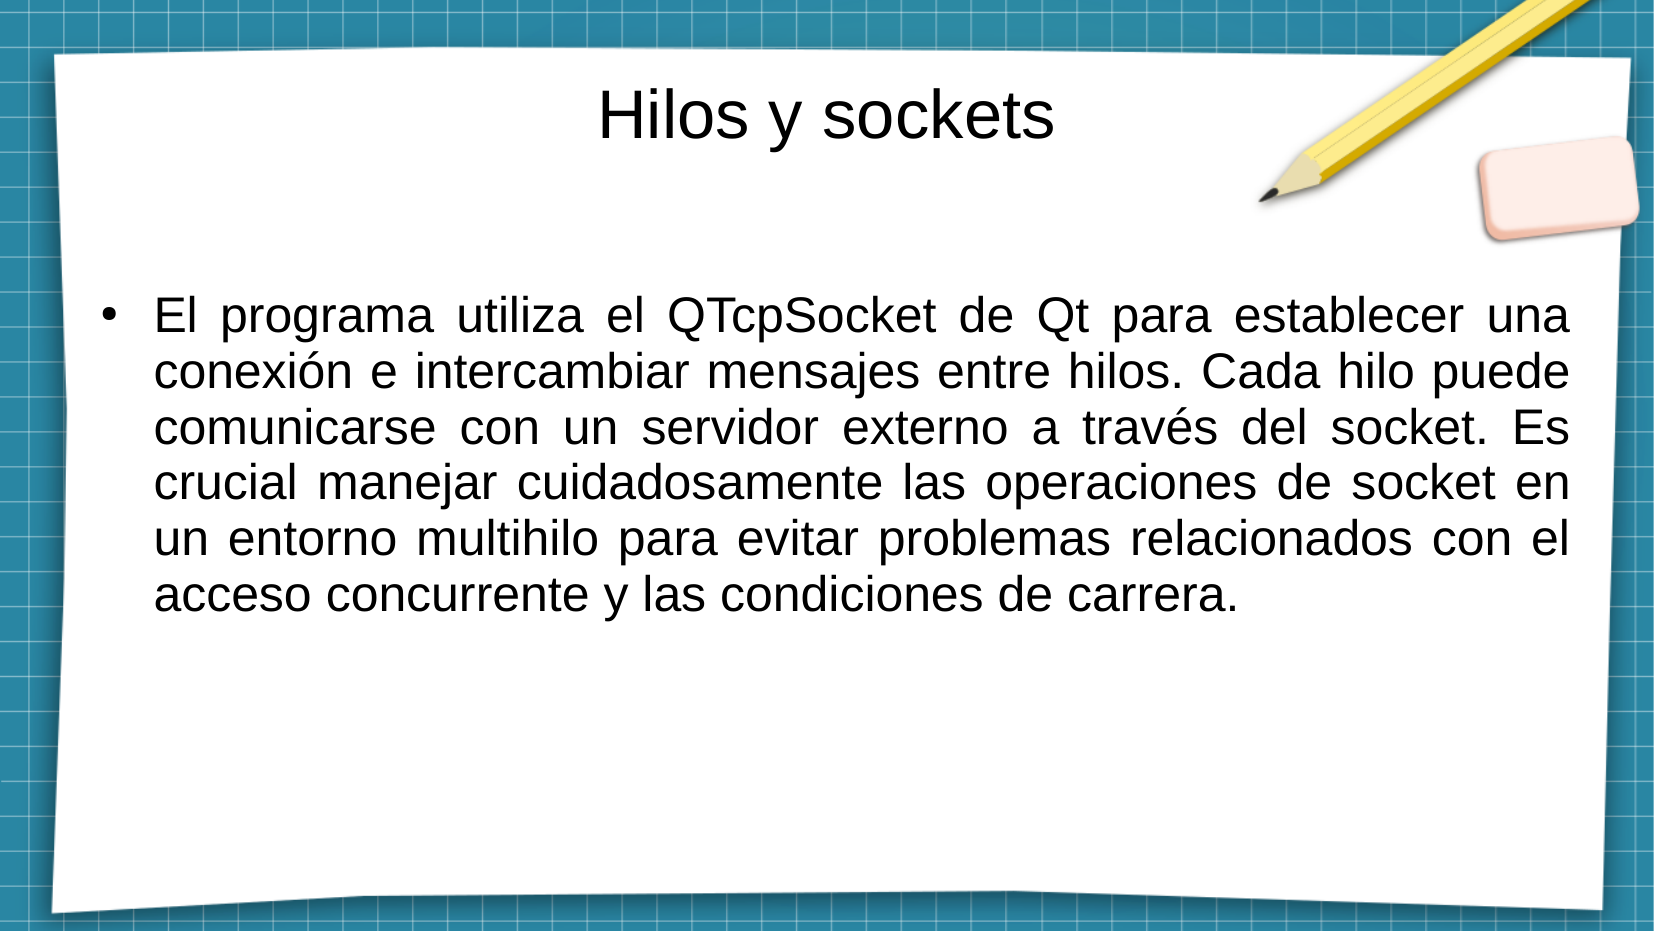

# Hilos y sockets
El programa utiliza el QTcpSocket de Qt para establecer una conexión e intercambiar mensajes entre hilos. Cada hilo puede comunicarse con un servidor externo a través del socket. Es crucial manejar cuidadosamente las operaciones de socket en un entorno multihilo para evitar problemas relacionados con el acceso concurrente y las condiciones de carrera.